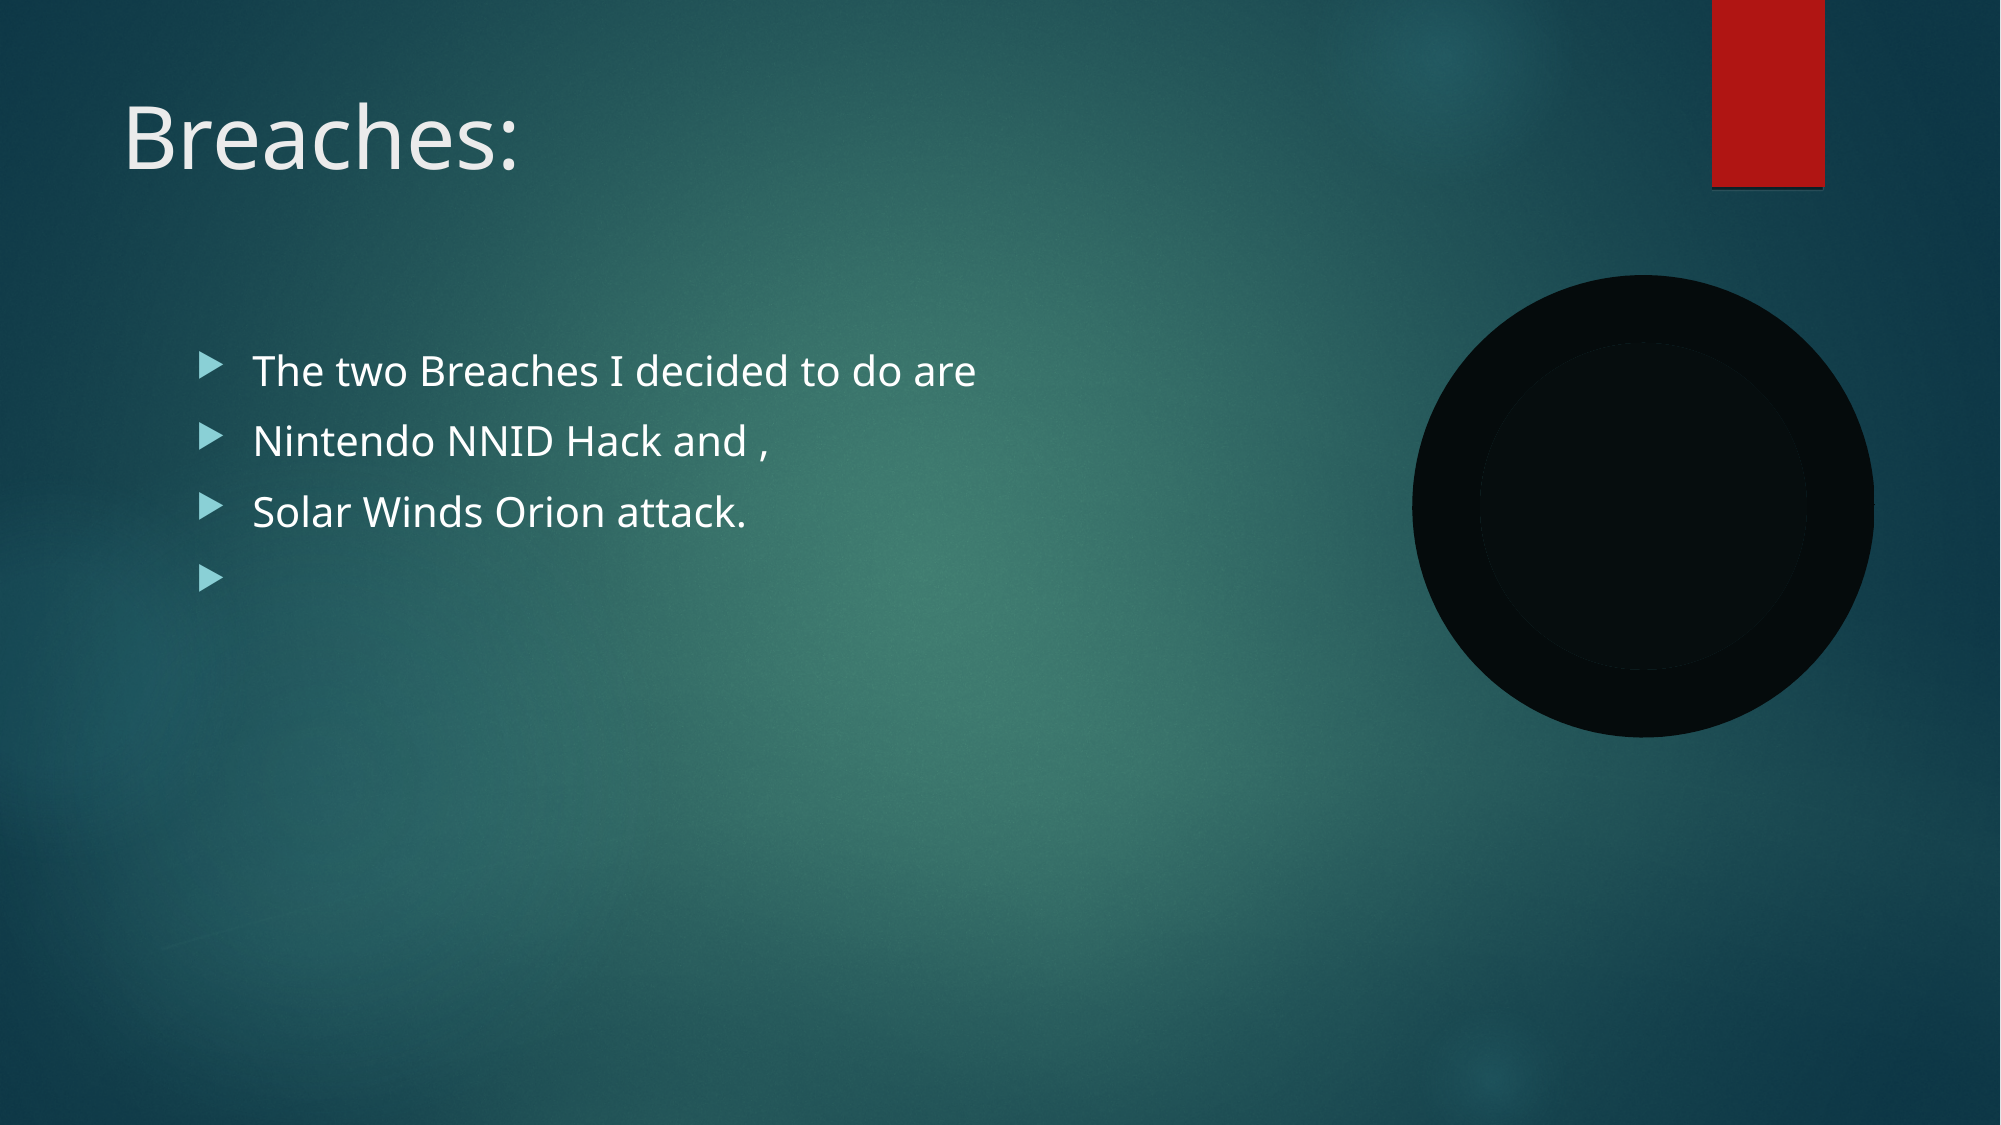

# Breaches:
The two Breaches I decided to do are
Nintendo NNID Hack and ,
Solar Winds Orion attack.